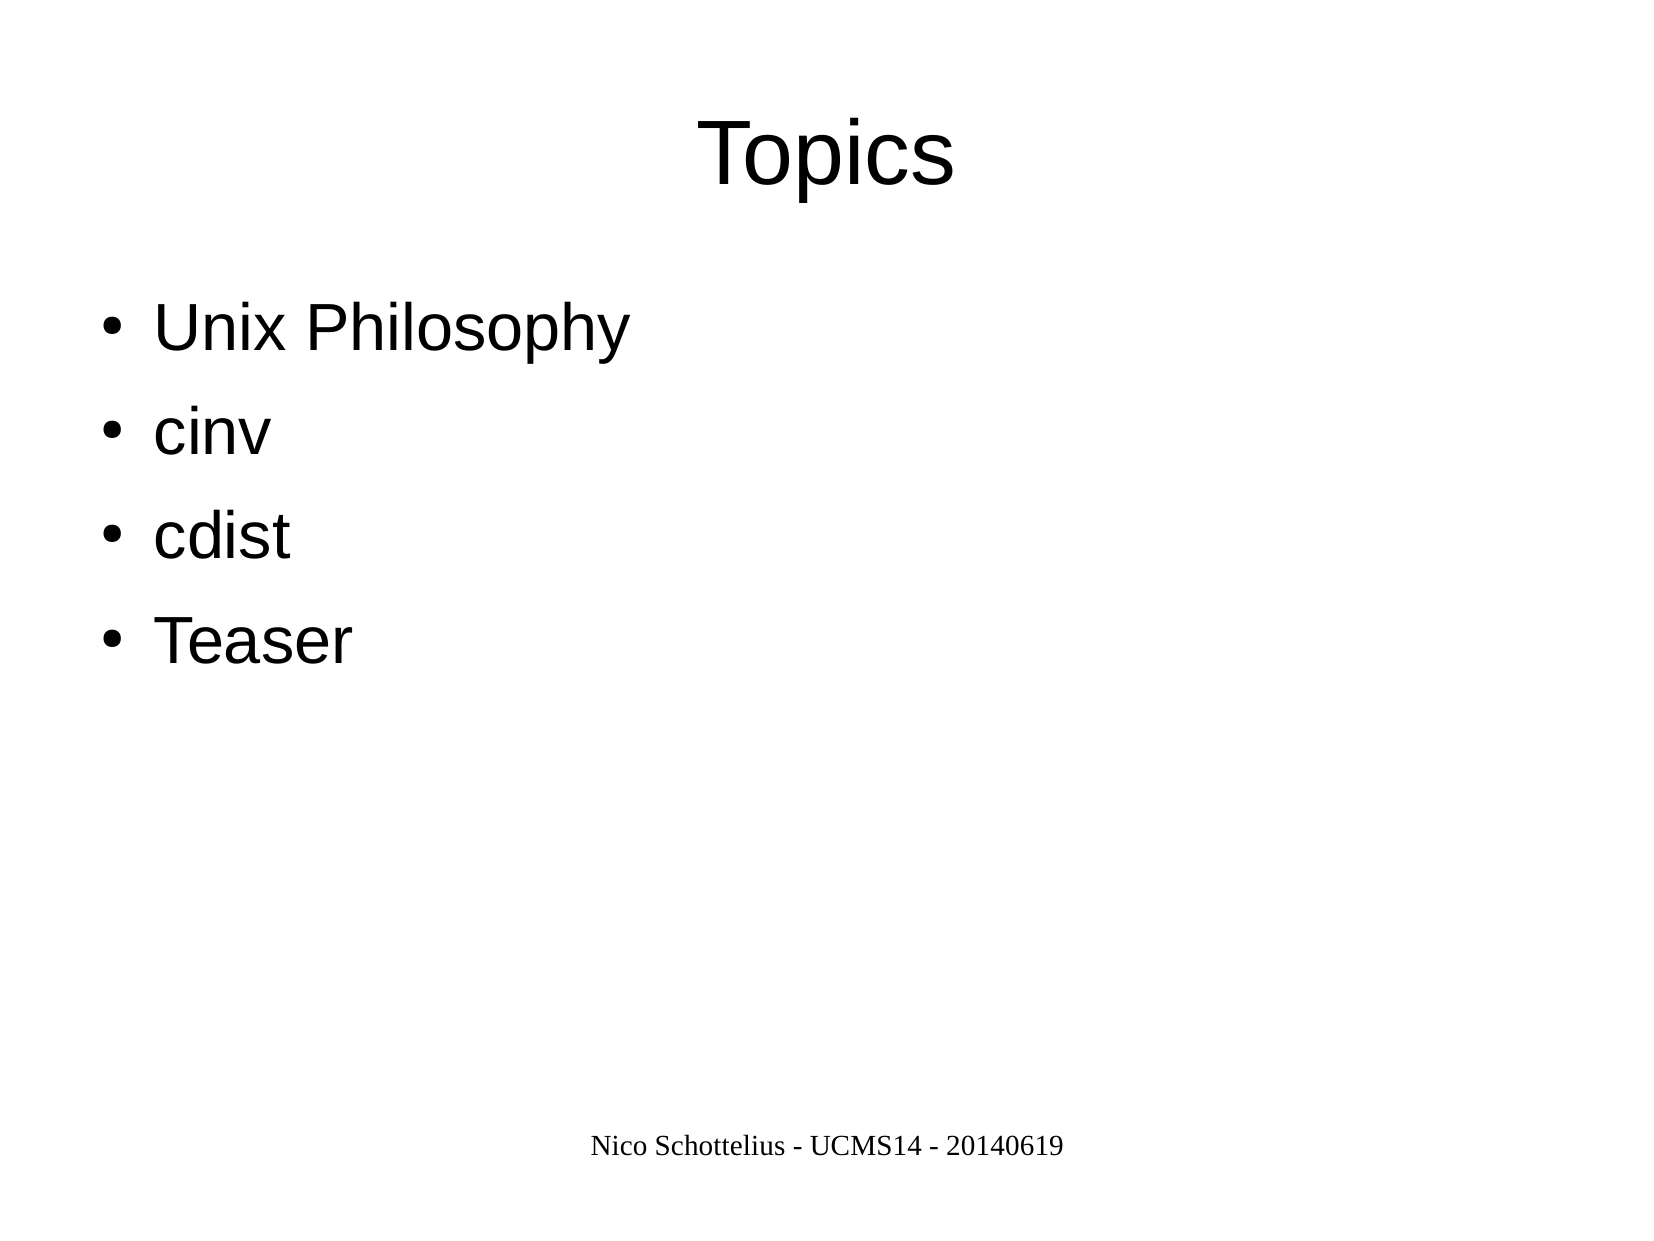

# Topics
Unix Philosophy
cinv
cdist
Teaser
Nico Schottelius - UCMS14 - 20140619